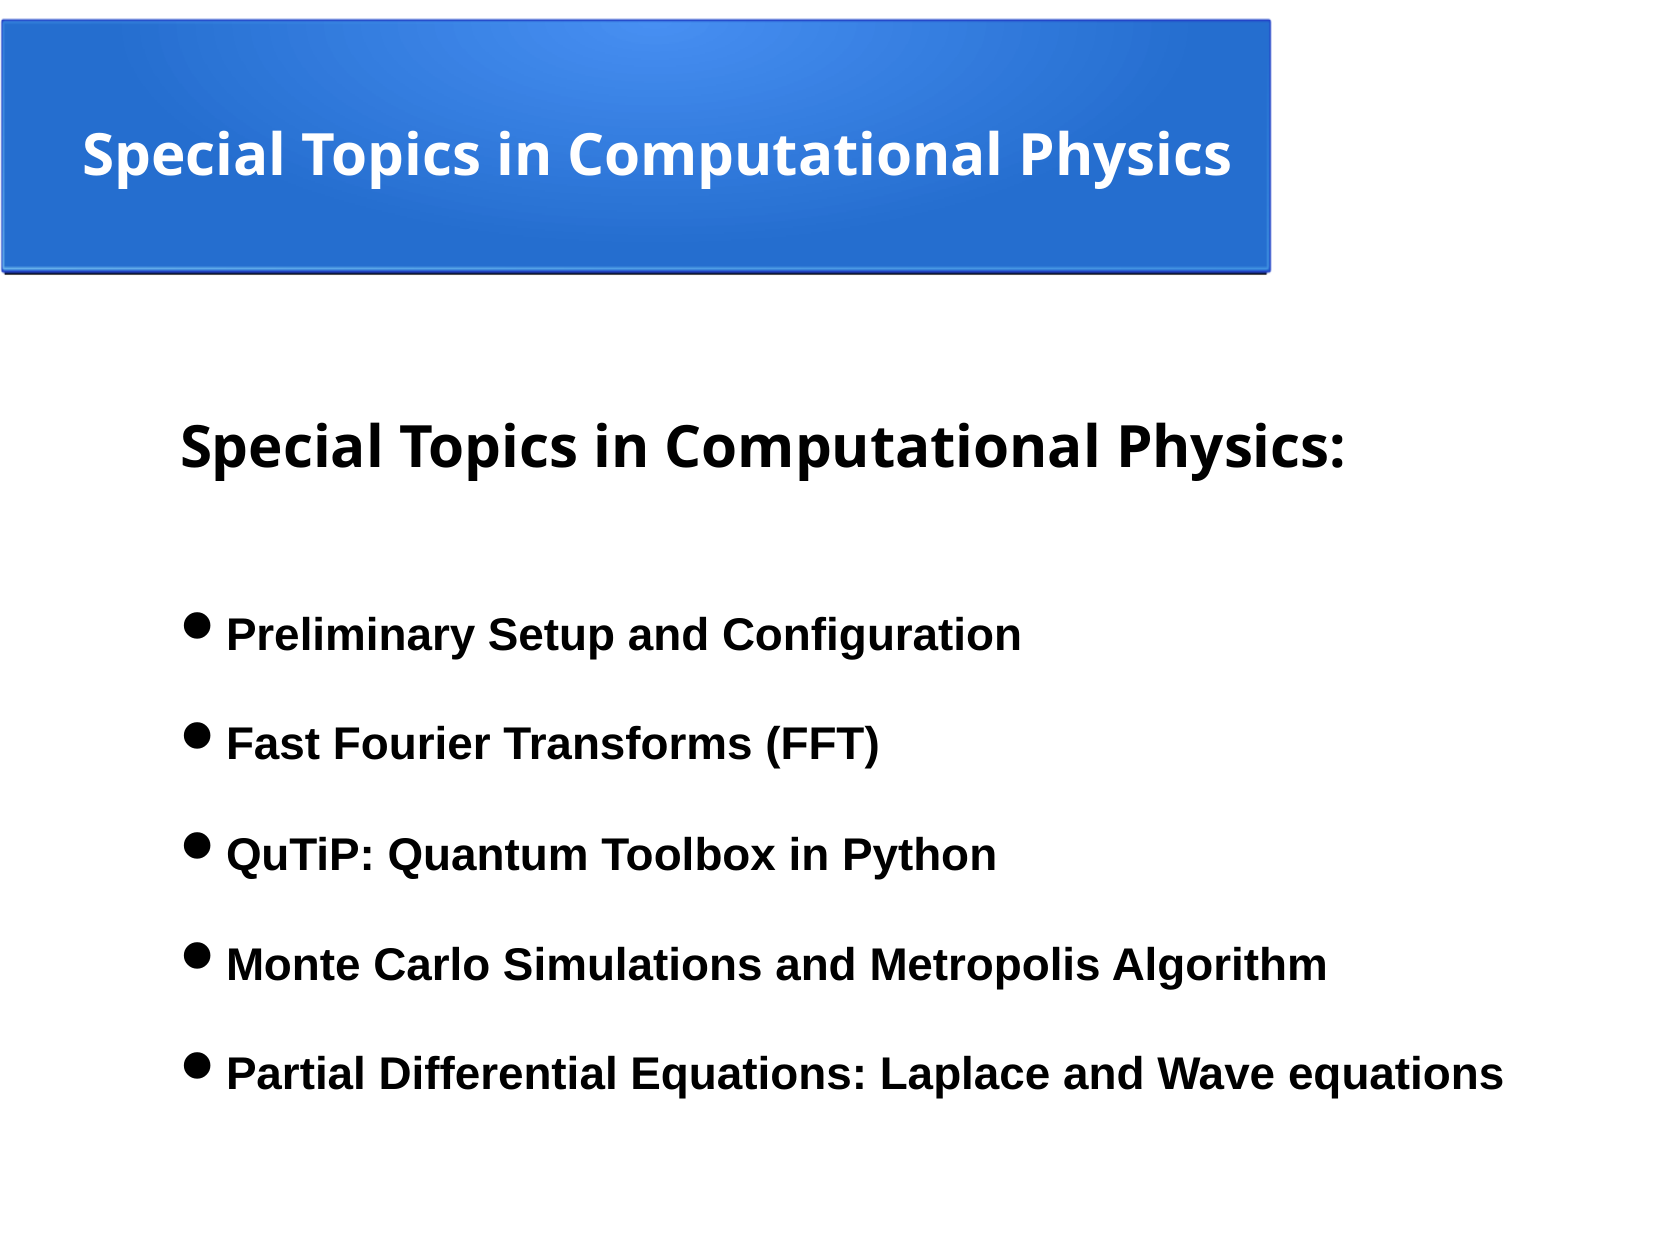

Special Topics in Computational Physics
Special Topics in Computational Physics:
Preliminary Setup and Configuration
Fast Fourier Transforms (FFT)
QuTiP: Quantum Toolbox in Python
Monte Carlo Simulations and Metropolis Algorithm
Partial Differential Equations: Laplace and Wave equations